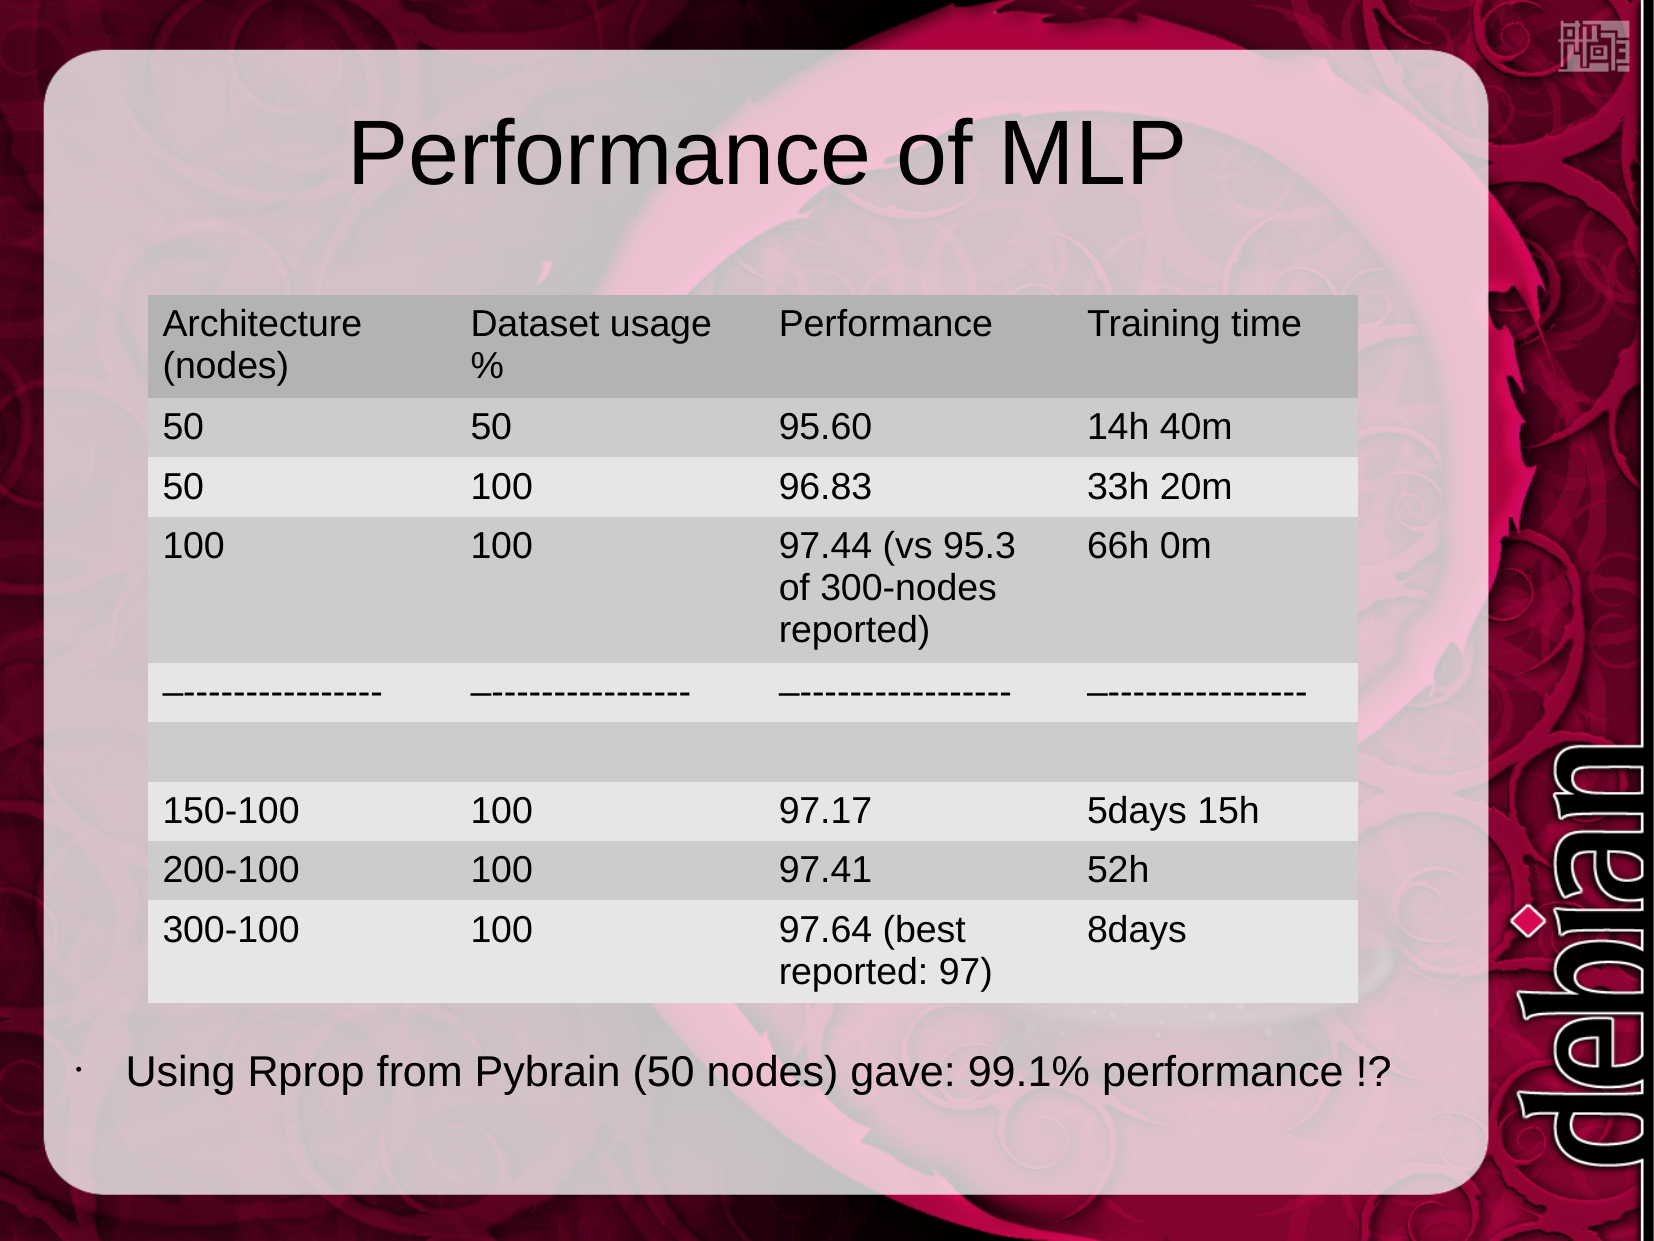

# Performance of MLP
Using Rprop from Pybrain (50 nodes) gave: 99.1% performance !?
| Architecture (nodes) | Dataset usage % | Performance | Training time |
| --- | --- | --- | --- |
| 50 | 50 | 95.60 | 14h 40m |
| 50 | 100 | 96.83 | 33h 20m |
| 100 | 100 | 97.44 (vs 95.3 of 300-nodes reported) | 66h 0m |
| –---------------- | –---------------- | –----------------- | –---------------- |
| | | | |
| 150-100 | 100 | 97.17 | 5days 15h |
| 200-100 | 100 | 97.41 | 52h |
| 300-100 | 100 | 97.64 (best reported: 97) | 8days |